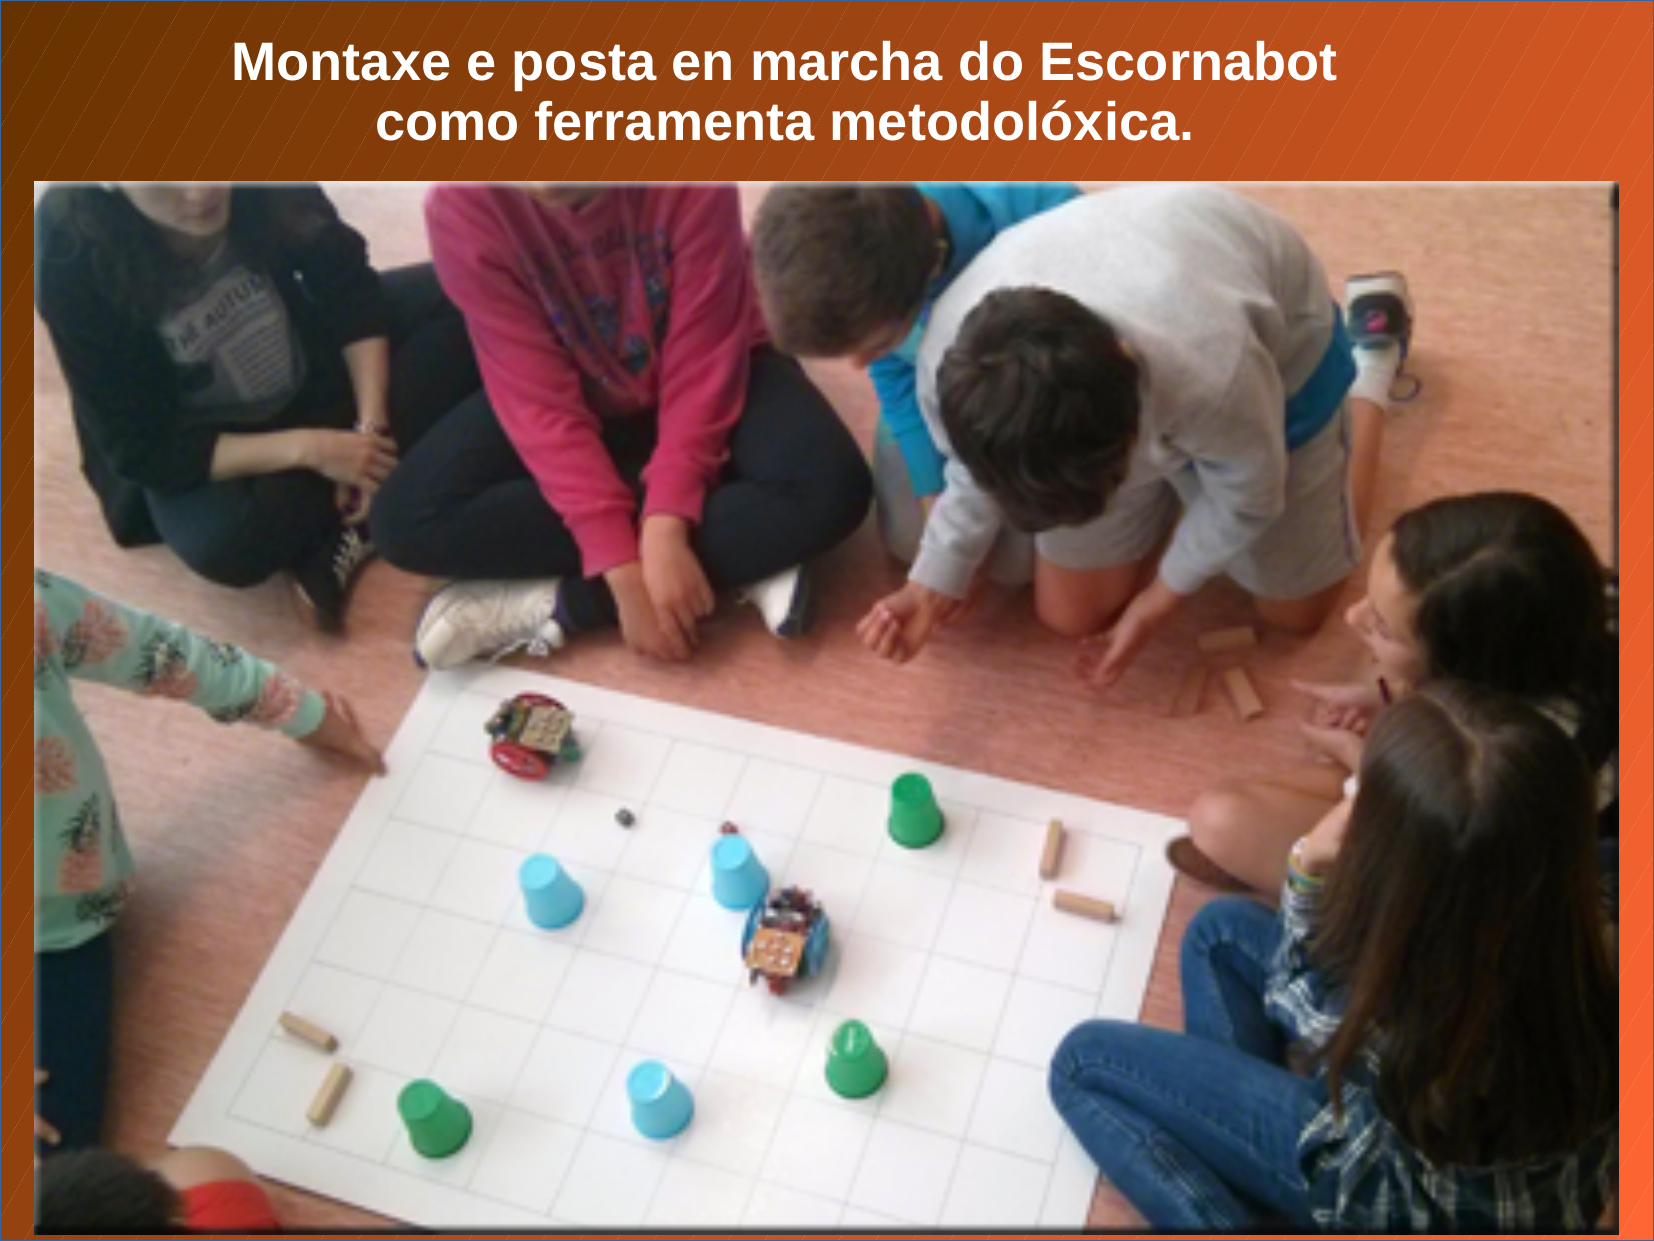

Montaxe e posta en marcha do Escornabot como ferramenta metodolóxica.